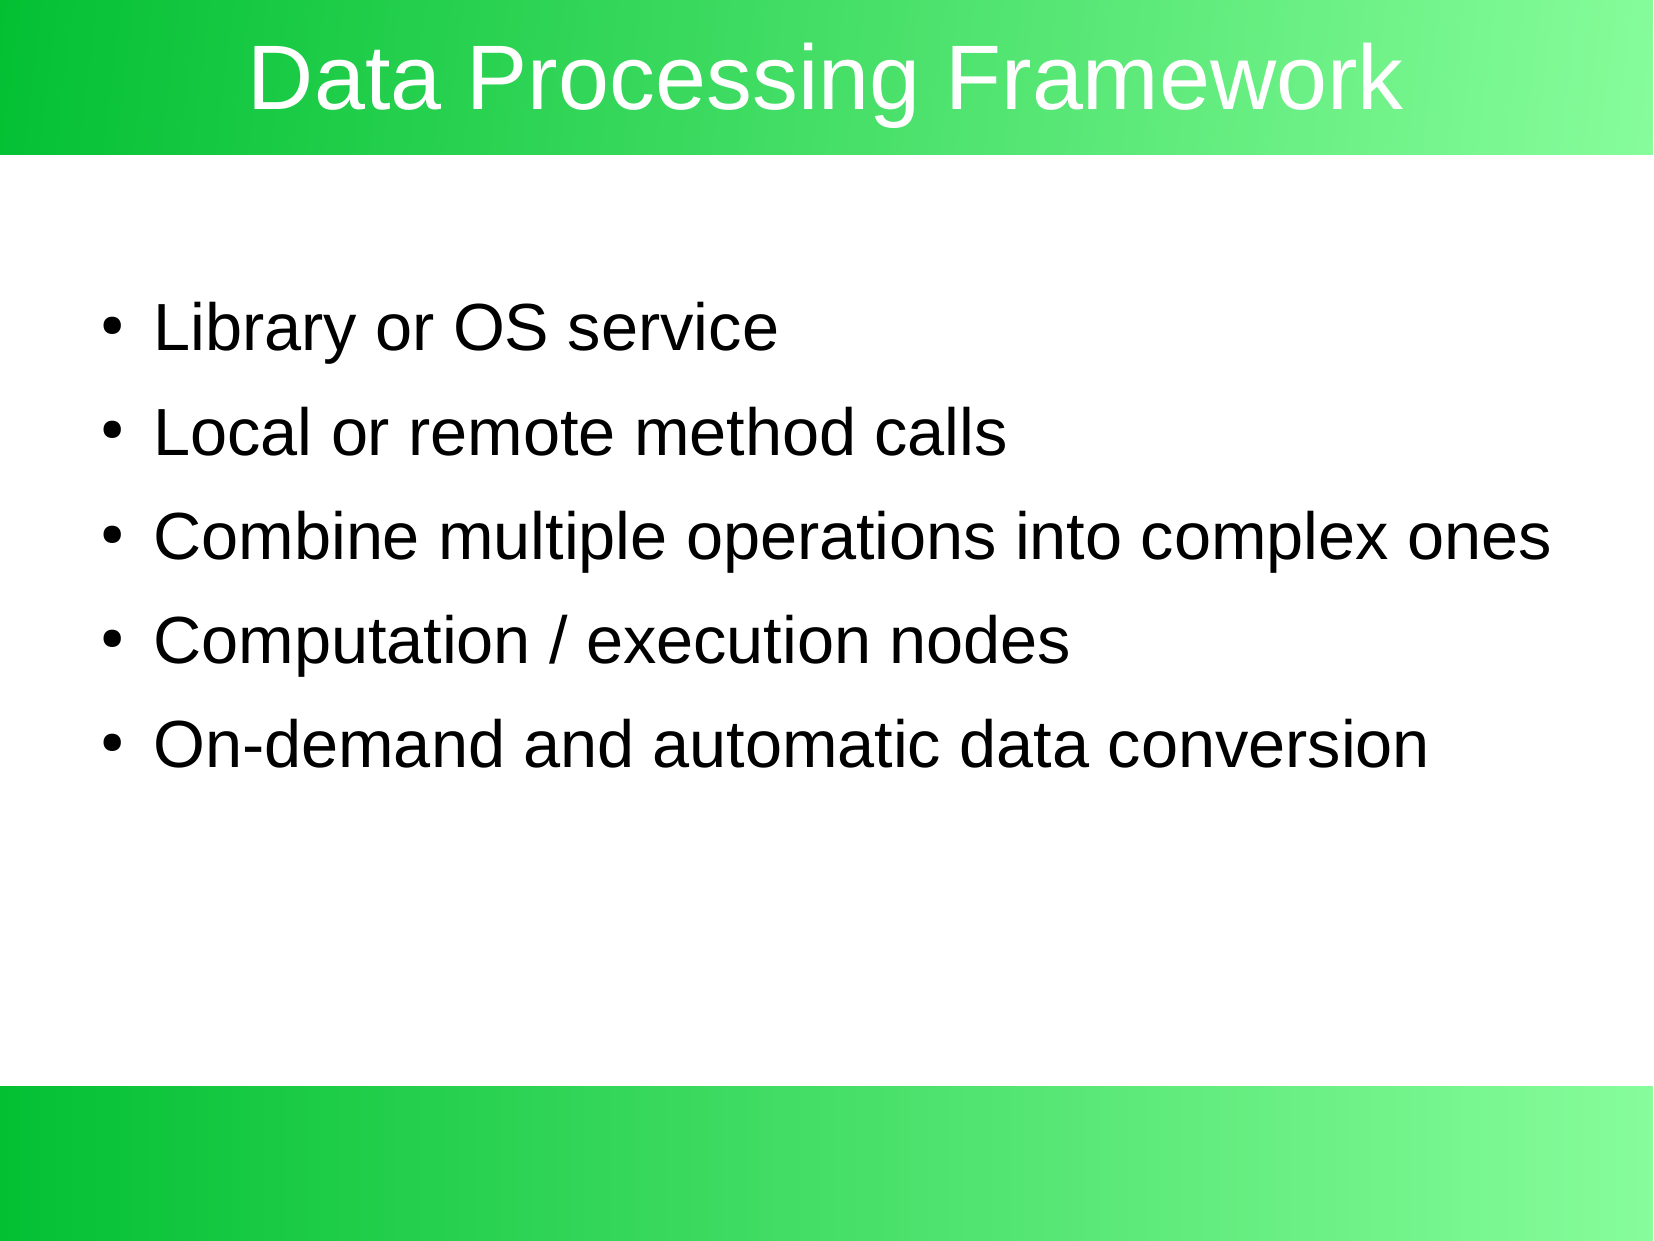

# Data Processing Framework
Library or OS service
Local or remote method calls
Combine multiple operations into complex ones
Computation / execution nodes
On-demand and automatic data conversion